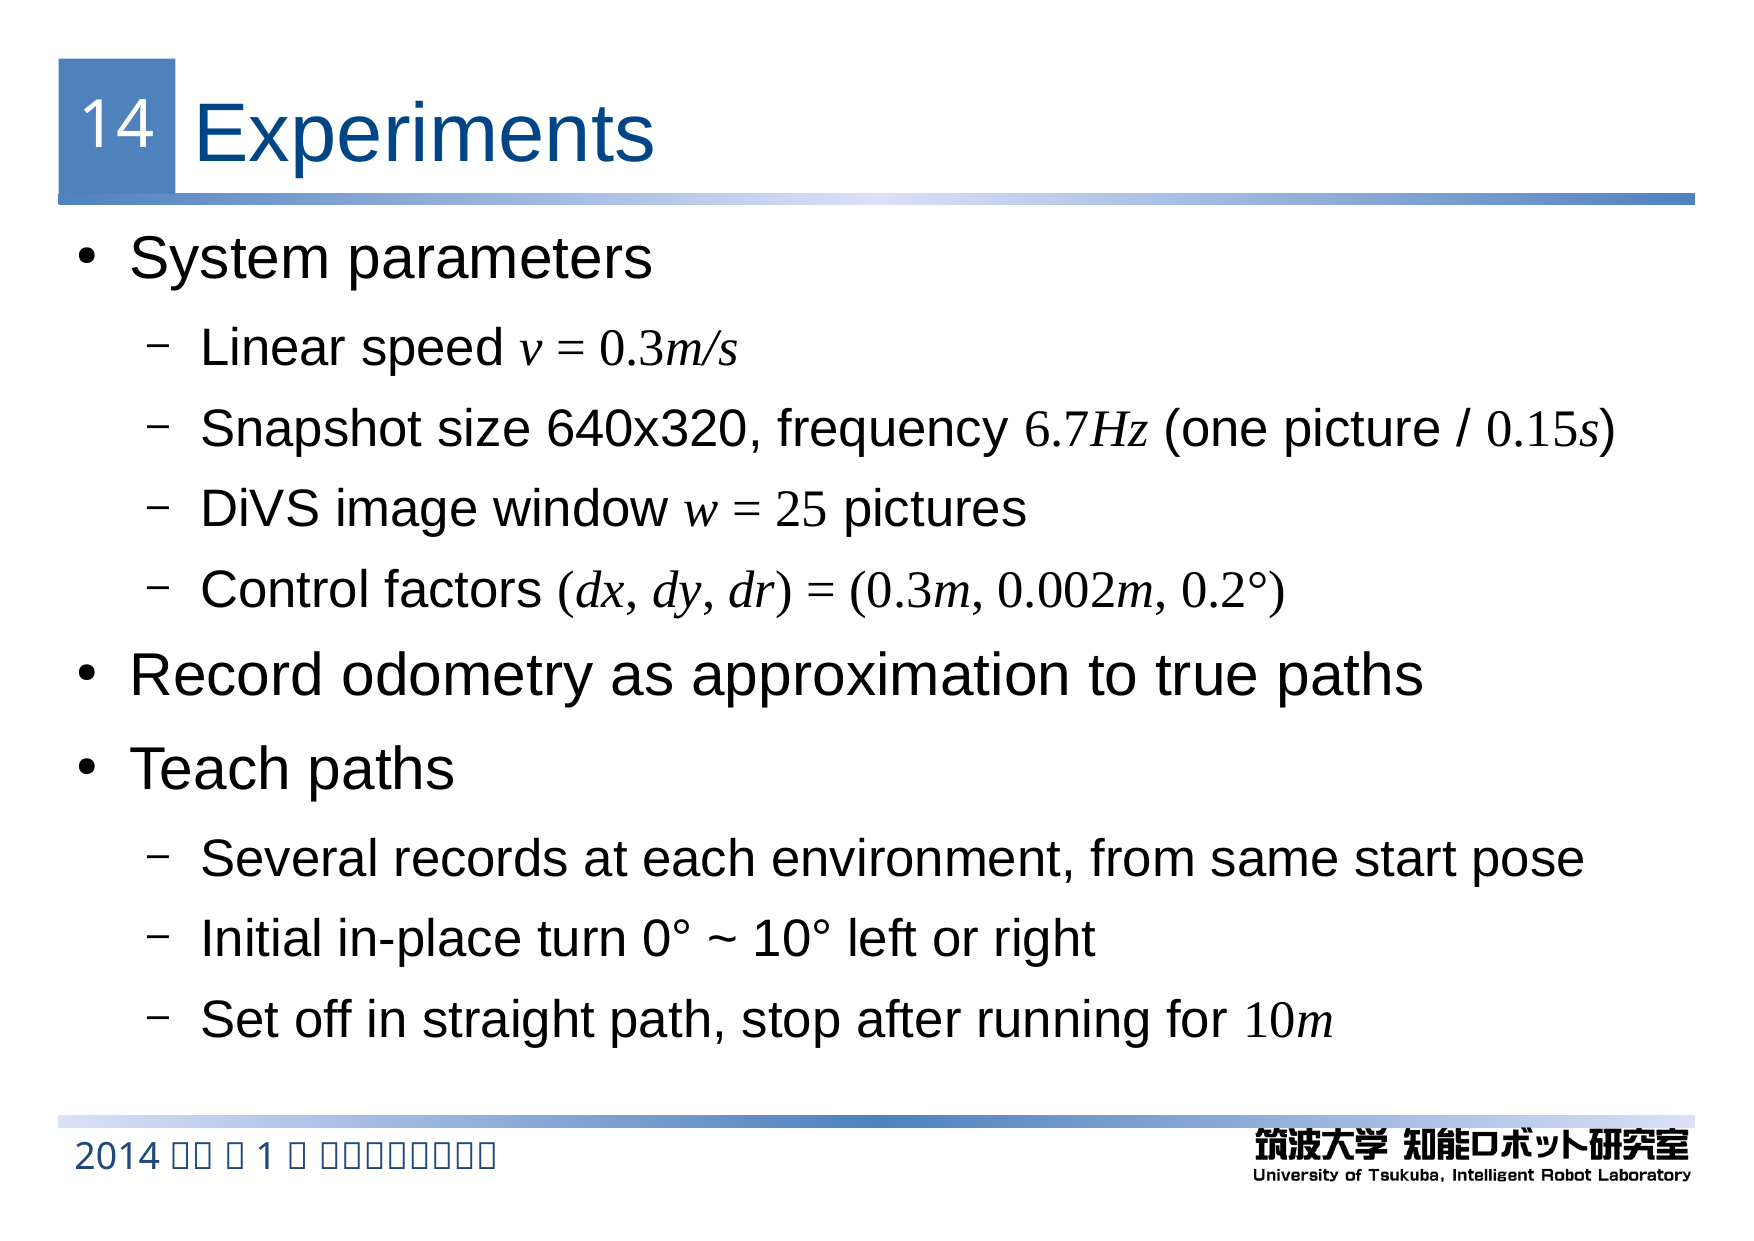

# Experiments
System parameters
Linear speed v = 0.3m/s
Snapshot size 640x320, frequency 6.7Hz (one picture / 0.15s)
DiVS image window w = 25 pictures
Control factors (dx, dy, dr) = (0.3m, 0.002m, 0.2°)
Record odometry as approximation to true paths
Teach paths
Several records at each environment, from same start pose
Initial in-place turn 0° ~ 10° left or right
Set off in straight path, stop after running for 10m